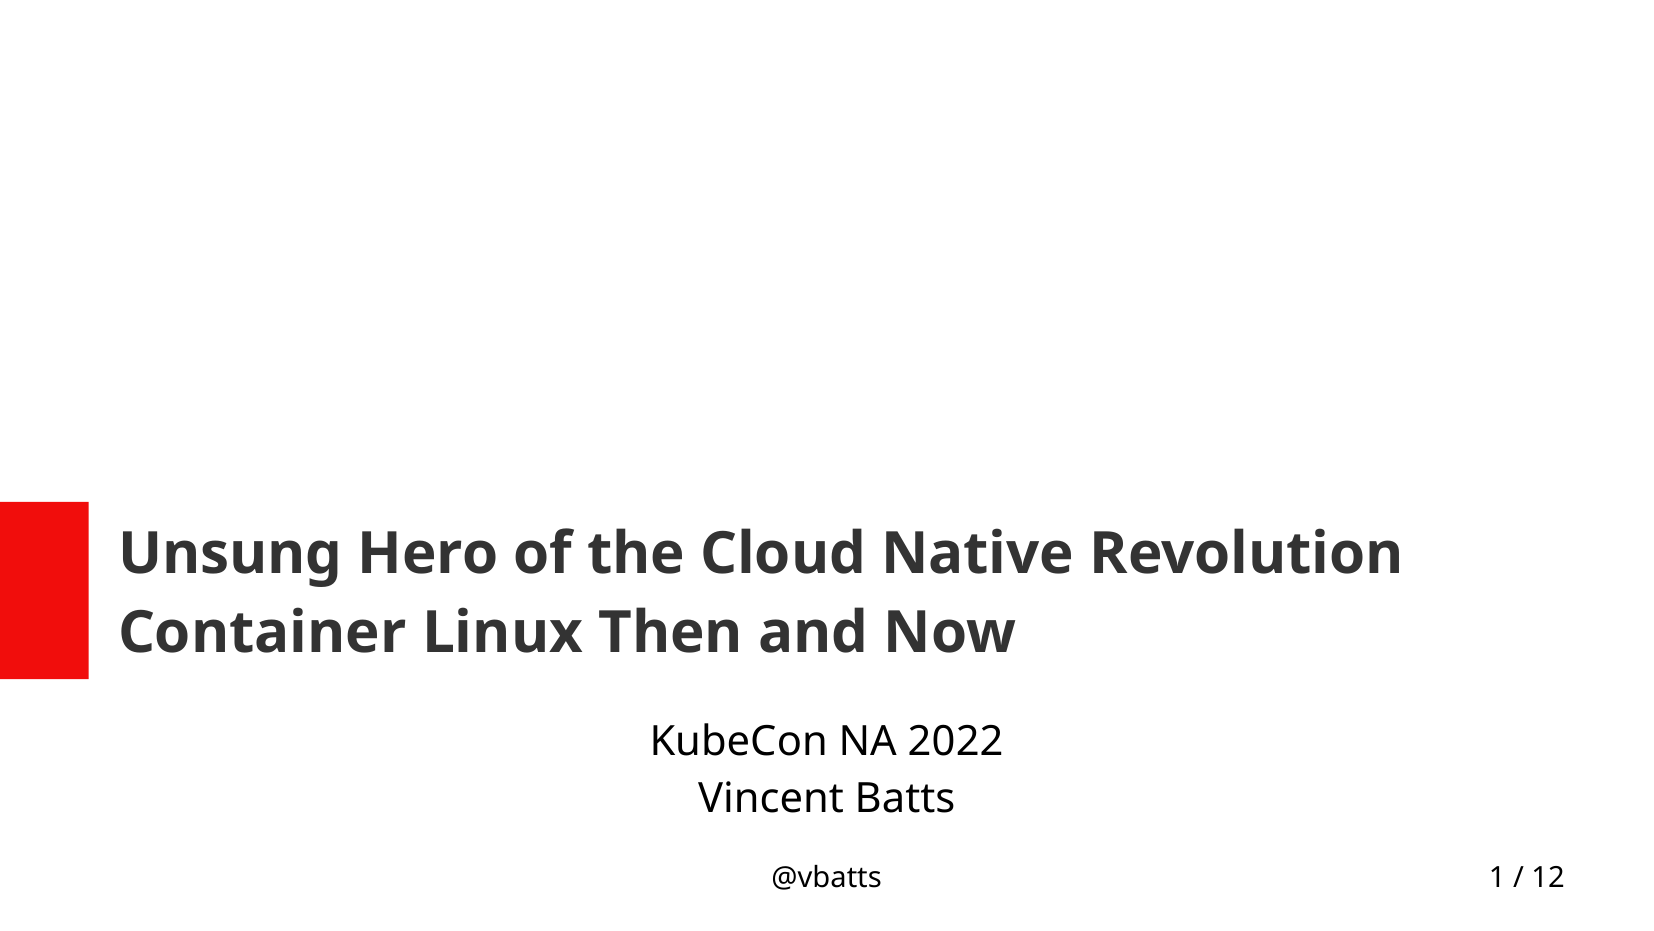

# Unsung Hero of the Cloud Native Revolution Container Linux Then and Now
KubeCon NA 2022
Vincent Batts
@vbatts
1